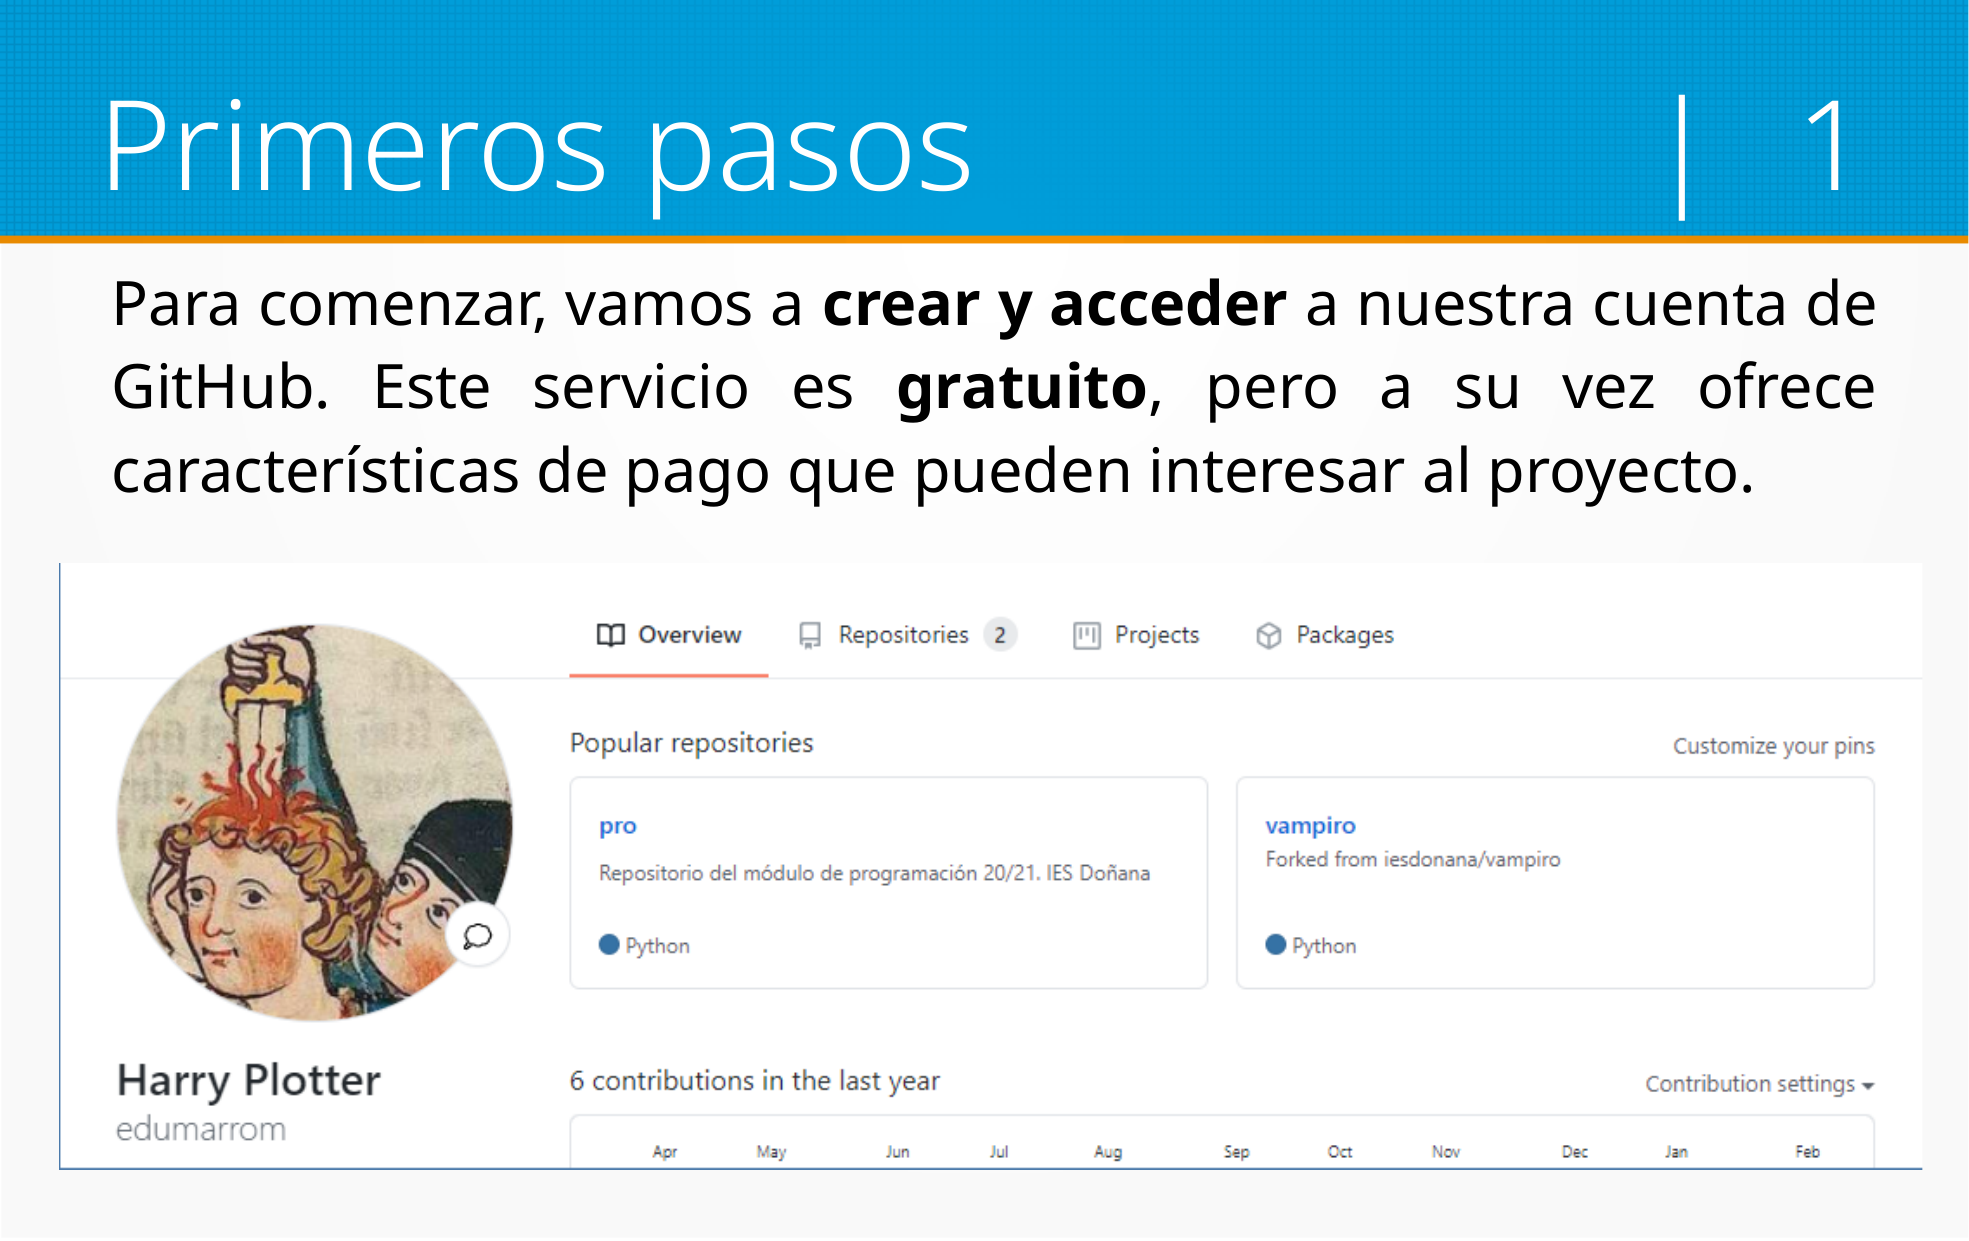

# Primeros pasos										|		1
Para comenzar, vamos a crear y acceder a nuestra cuenta de GitHub. Este servicio es gratuito, pero a su vez ofrece características de pago que pueden interesar al proyecto.